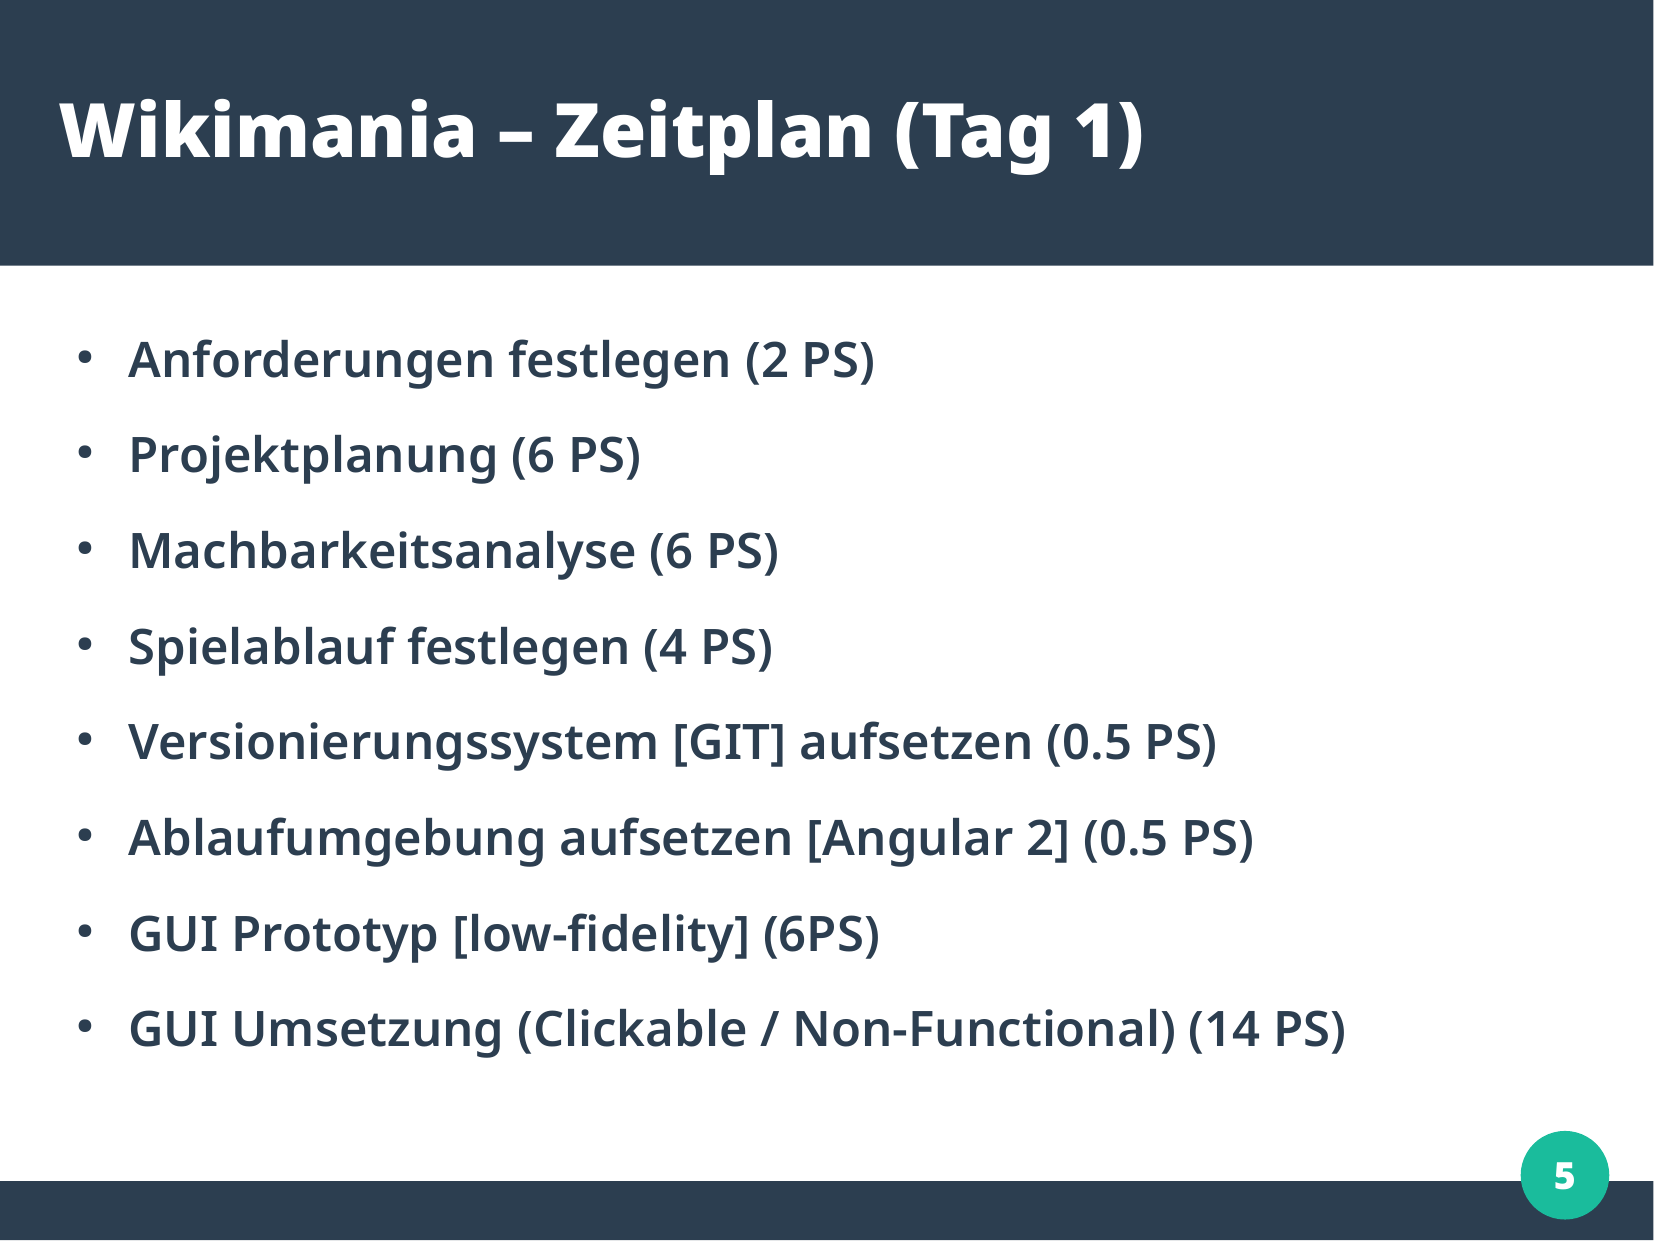

# Wikimania – Zeitplan (Tag 1)
Anforderungen festlegen (2 PS)
Projektplanung (6 PS)
Machbarkeitsanalyse (6 PS)
Spielablauf festlegen (4 PS)
Versionierungssystem [GIT] aufsetzen (0.5 PS)
Ablaufumgebung aufsetzen [Angular 2] (0.5 PS)
GUI Prototyp [low-fidelity] (6PS)
GUI Umsetzung (Clickable / Non-Functional) (14 PS)
5